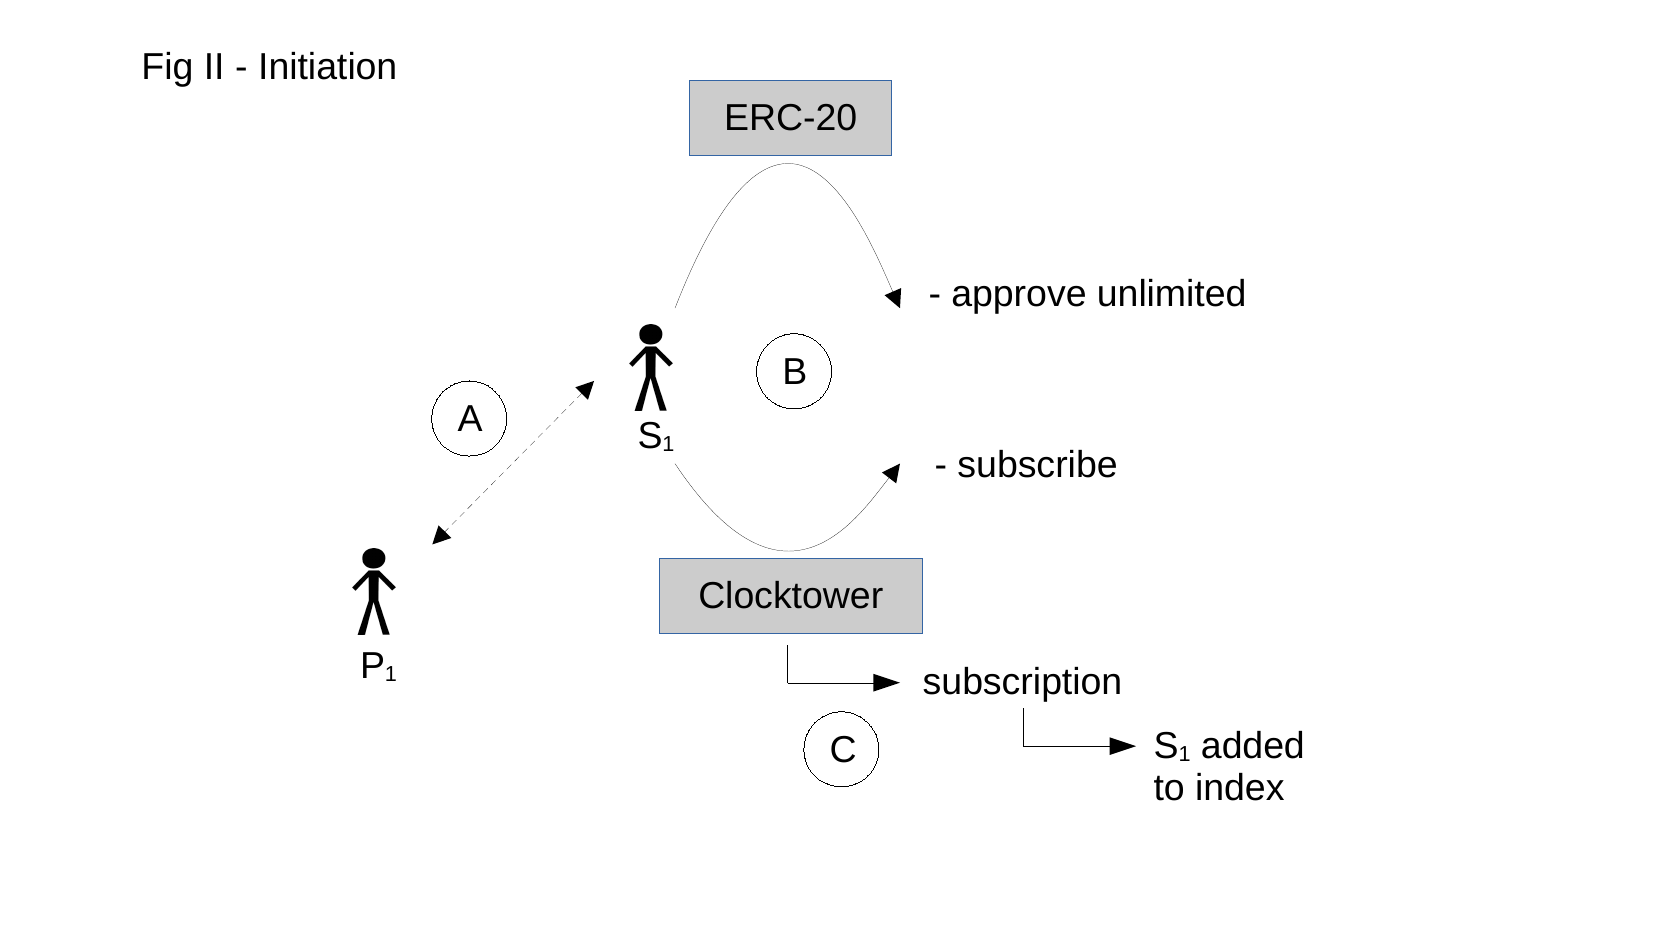

Fig II - Initiation
ERC-20
- approve unlimited
B
A
S1
- subscribe
Clocktower
P1
subscription
C
S1 added
to index